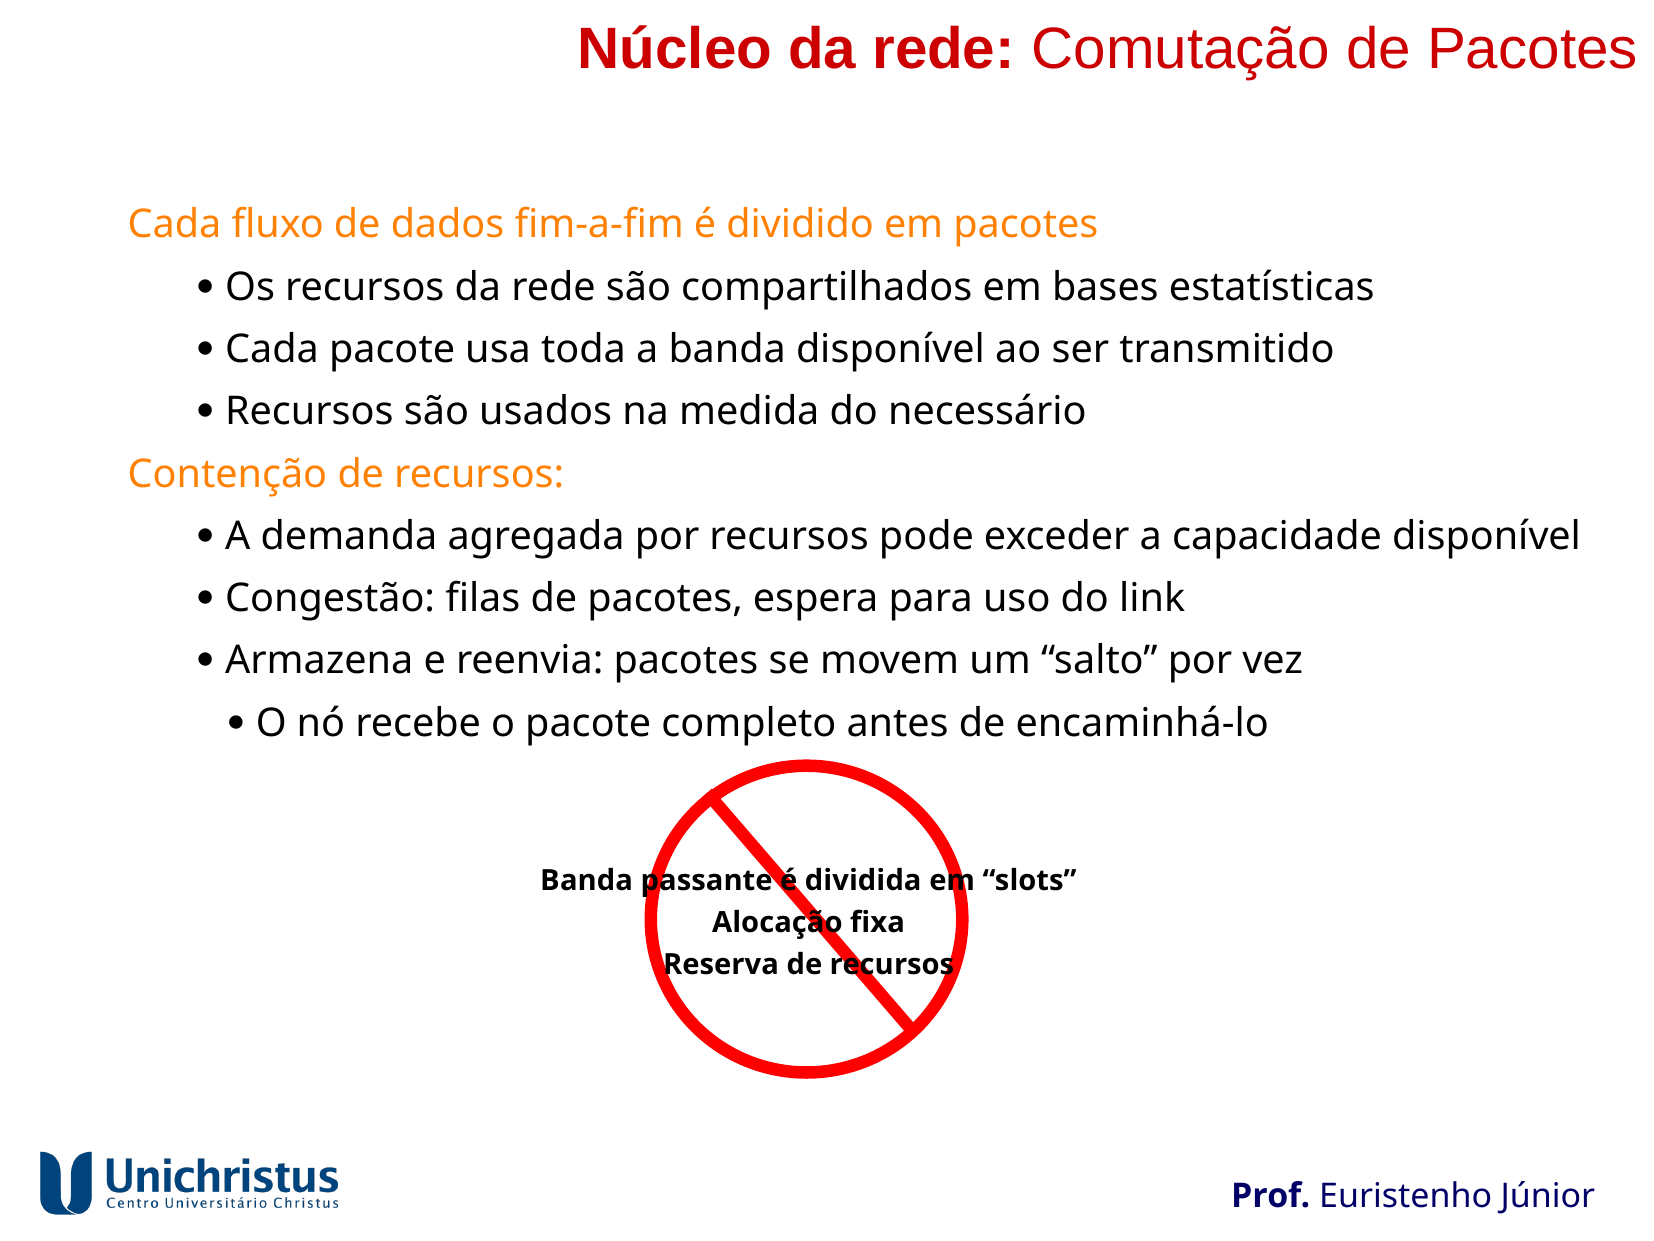

Núcleo da rede: Comutação de Pacotes
# Cada fluxo de dados fim-a-fim é dividido em pacotes
 Os recursos da rede são compartilhados em bases estatísticas
 Cada pacote usa toda a banda disponível ao ser transmitido
 Recursos são usados na medida do necessário
Contenção de recursos:
 A demanda agregada por recursos pode exceder a capacidade disponível
 Congestão: filas de pacotes, espera para uso do link
 Armazena e reenvia: pacotes se movem um “salto” por vez
	 O nó recebe o pacote completo antes de encaminhá-lo
Banda passante é dividida em “slots”
Alocação fixa
Reserva de recursos
Prof. Euristenho Júnior